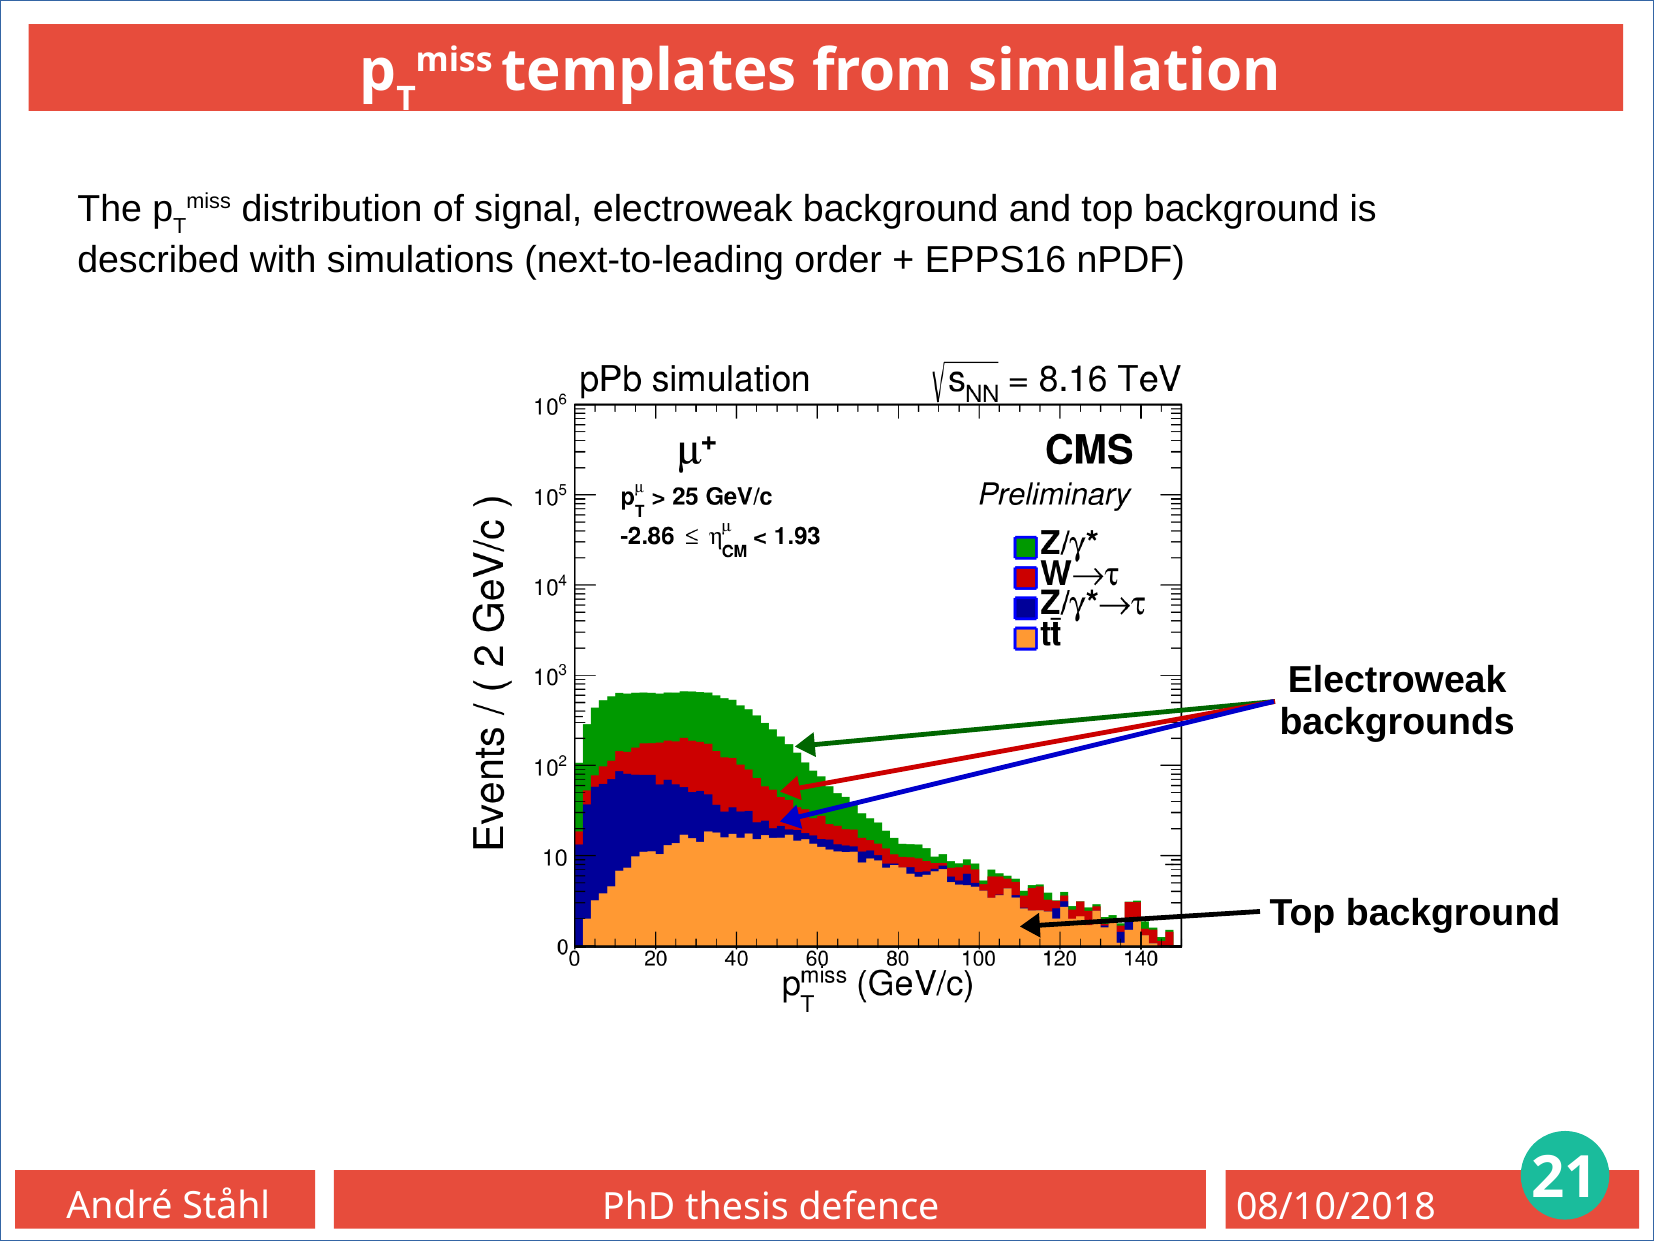

# pTmiss templates from simulation
The pTmiss distribution of signal, electroweak background and top background is described with simulations (next-to-leading order + EPPS16 nPDF)
Electroweak backgrounds
Top background
21
08/10/2018